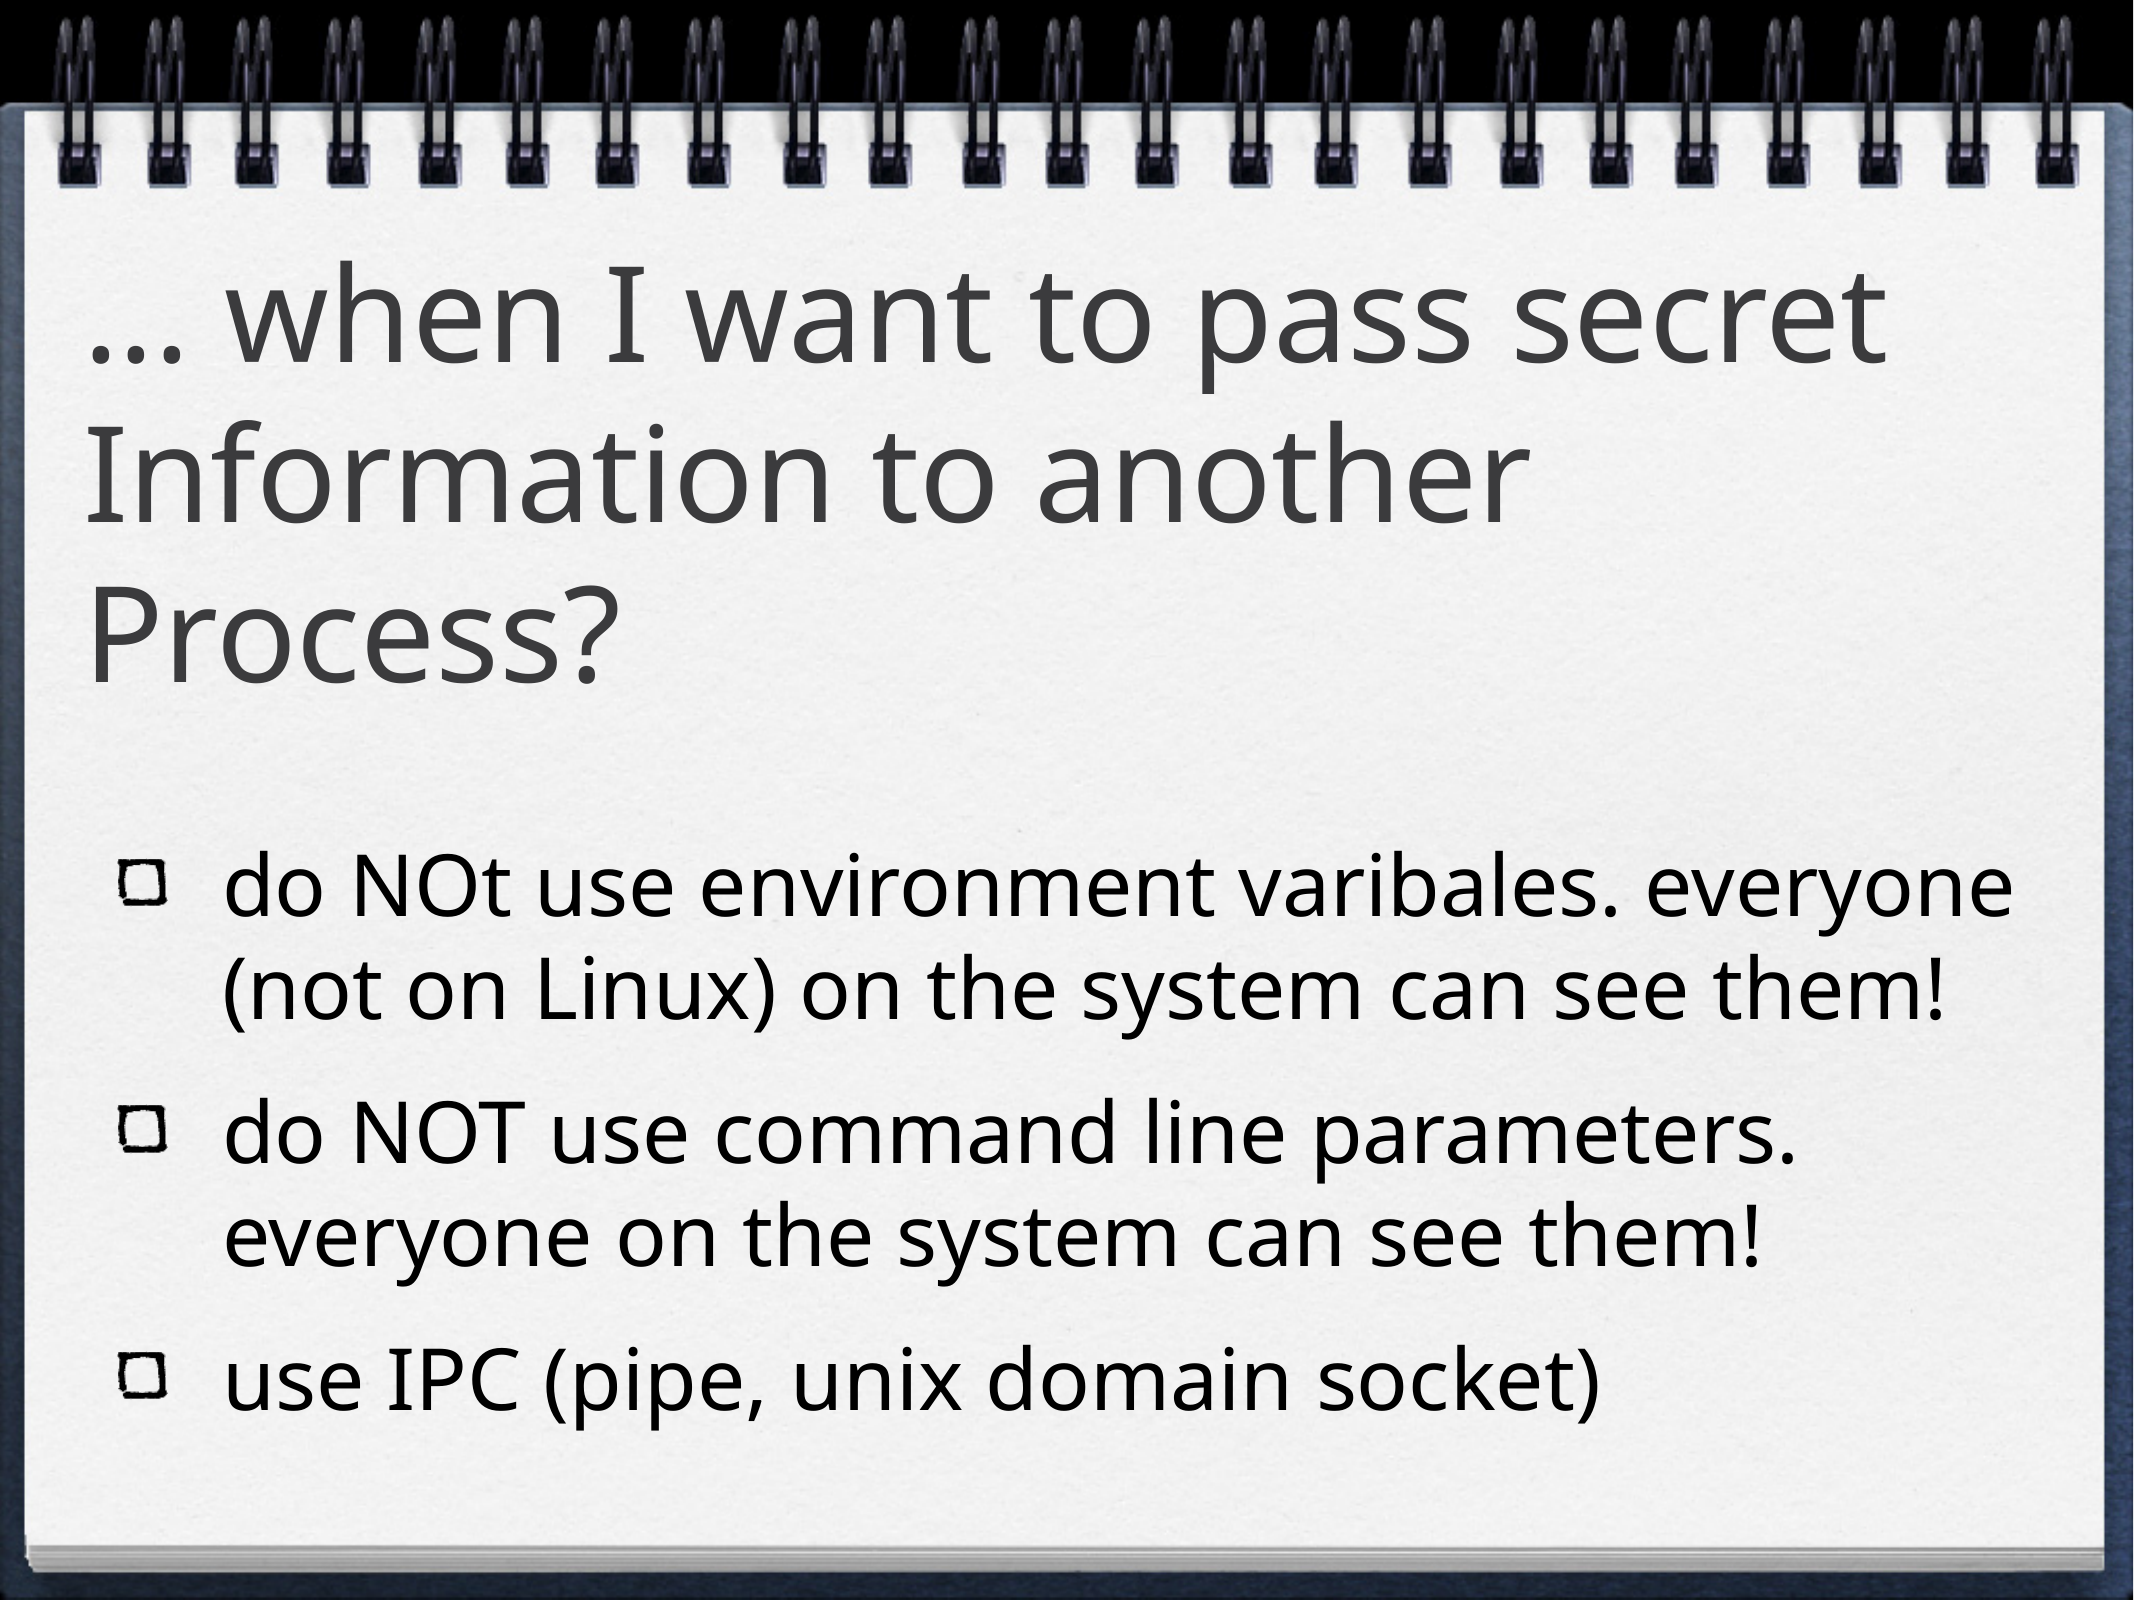

# ... when I want to pass secret Information to another Process?
do NOt use environment varibales. everyone (not on Linux) on the system can see them!
do NOT use command line parameters. everyone on the system can see them!
use IPC (pipe, unix domain socket)